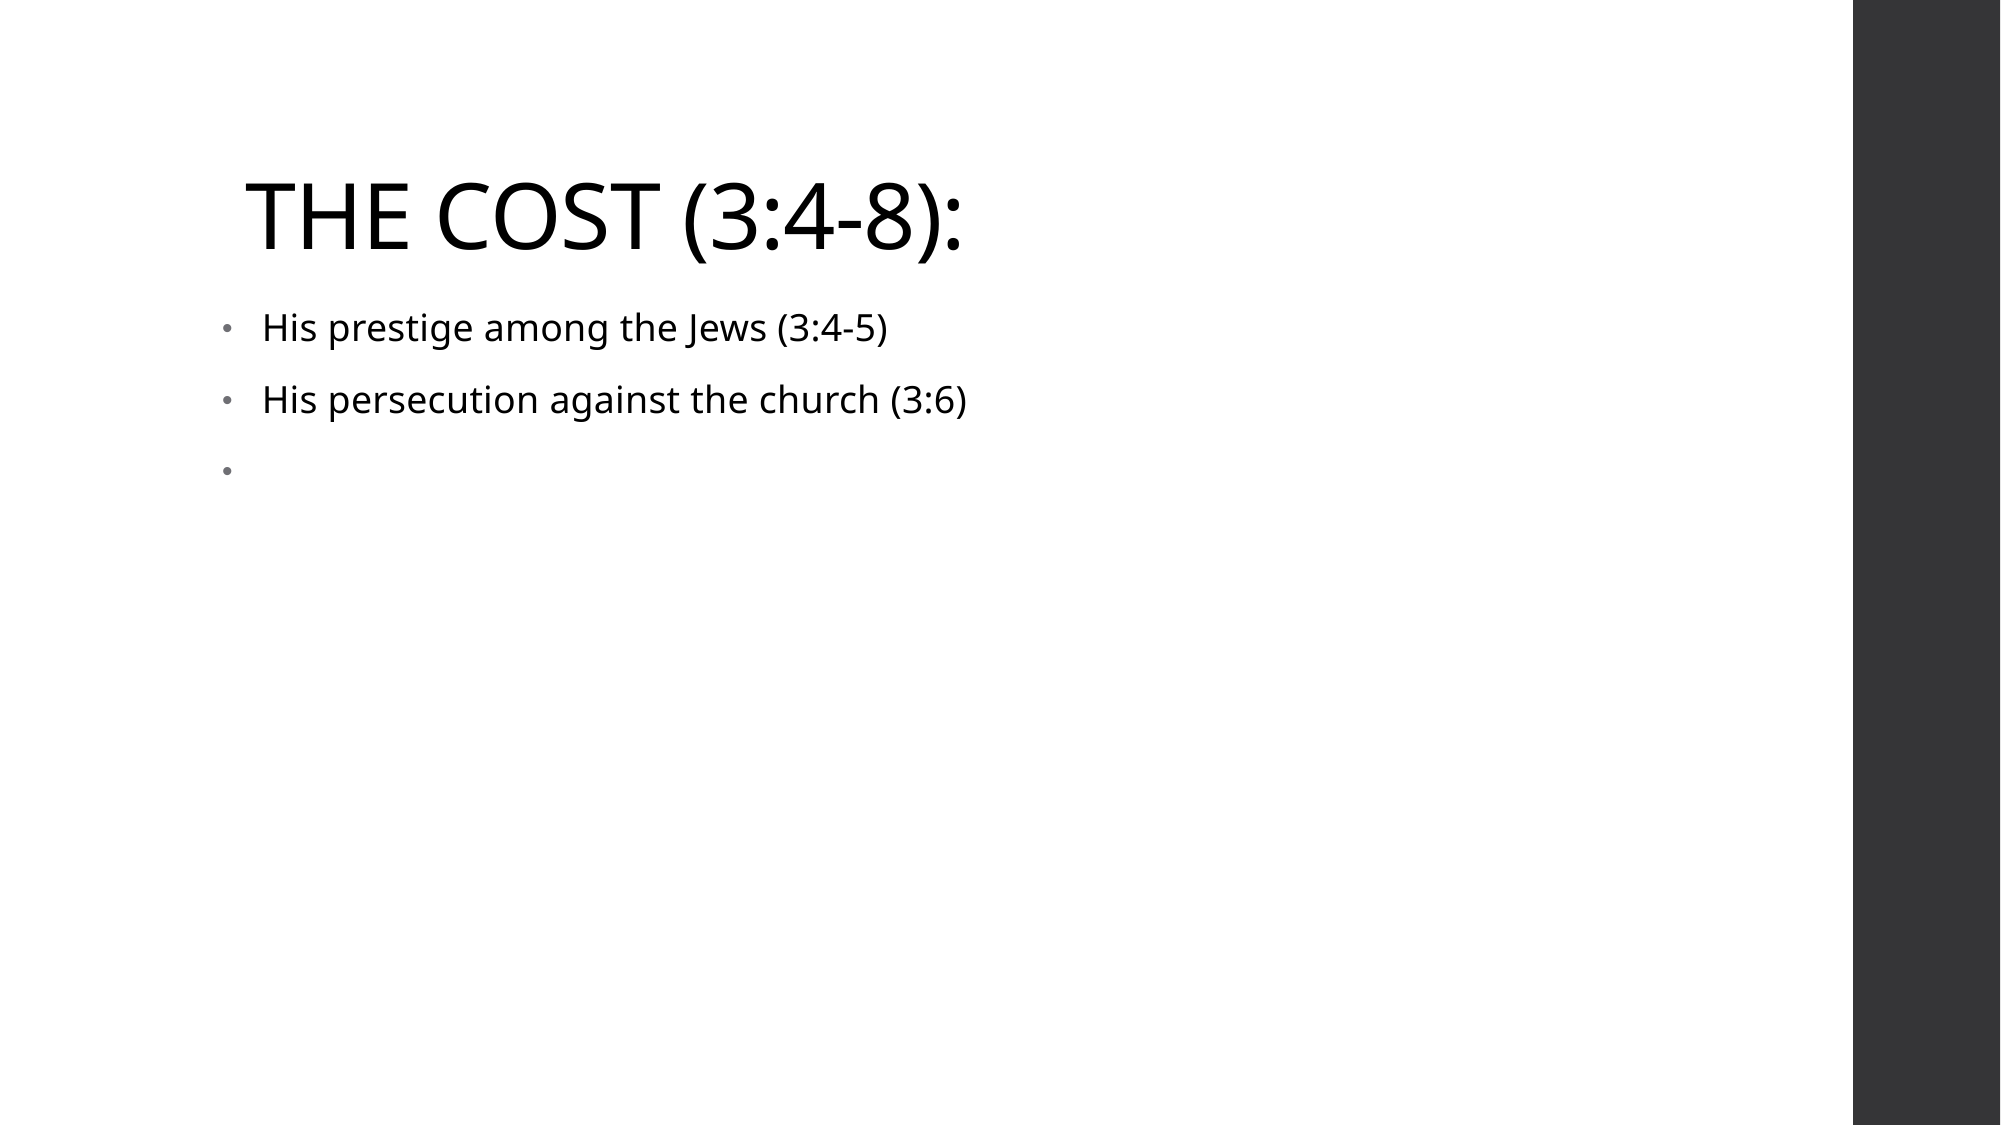

# THE COST (3:4-8):
 His prestige among the Jews (3:4-5)
 His persecution against the church (3:6)